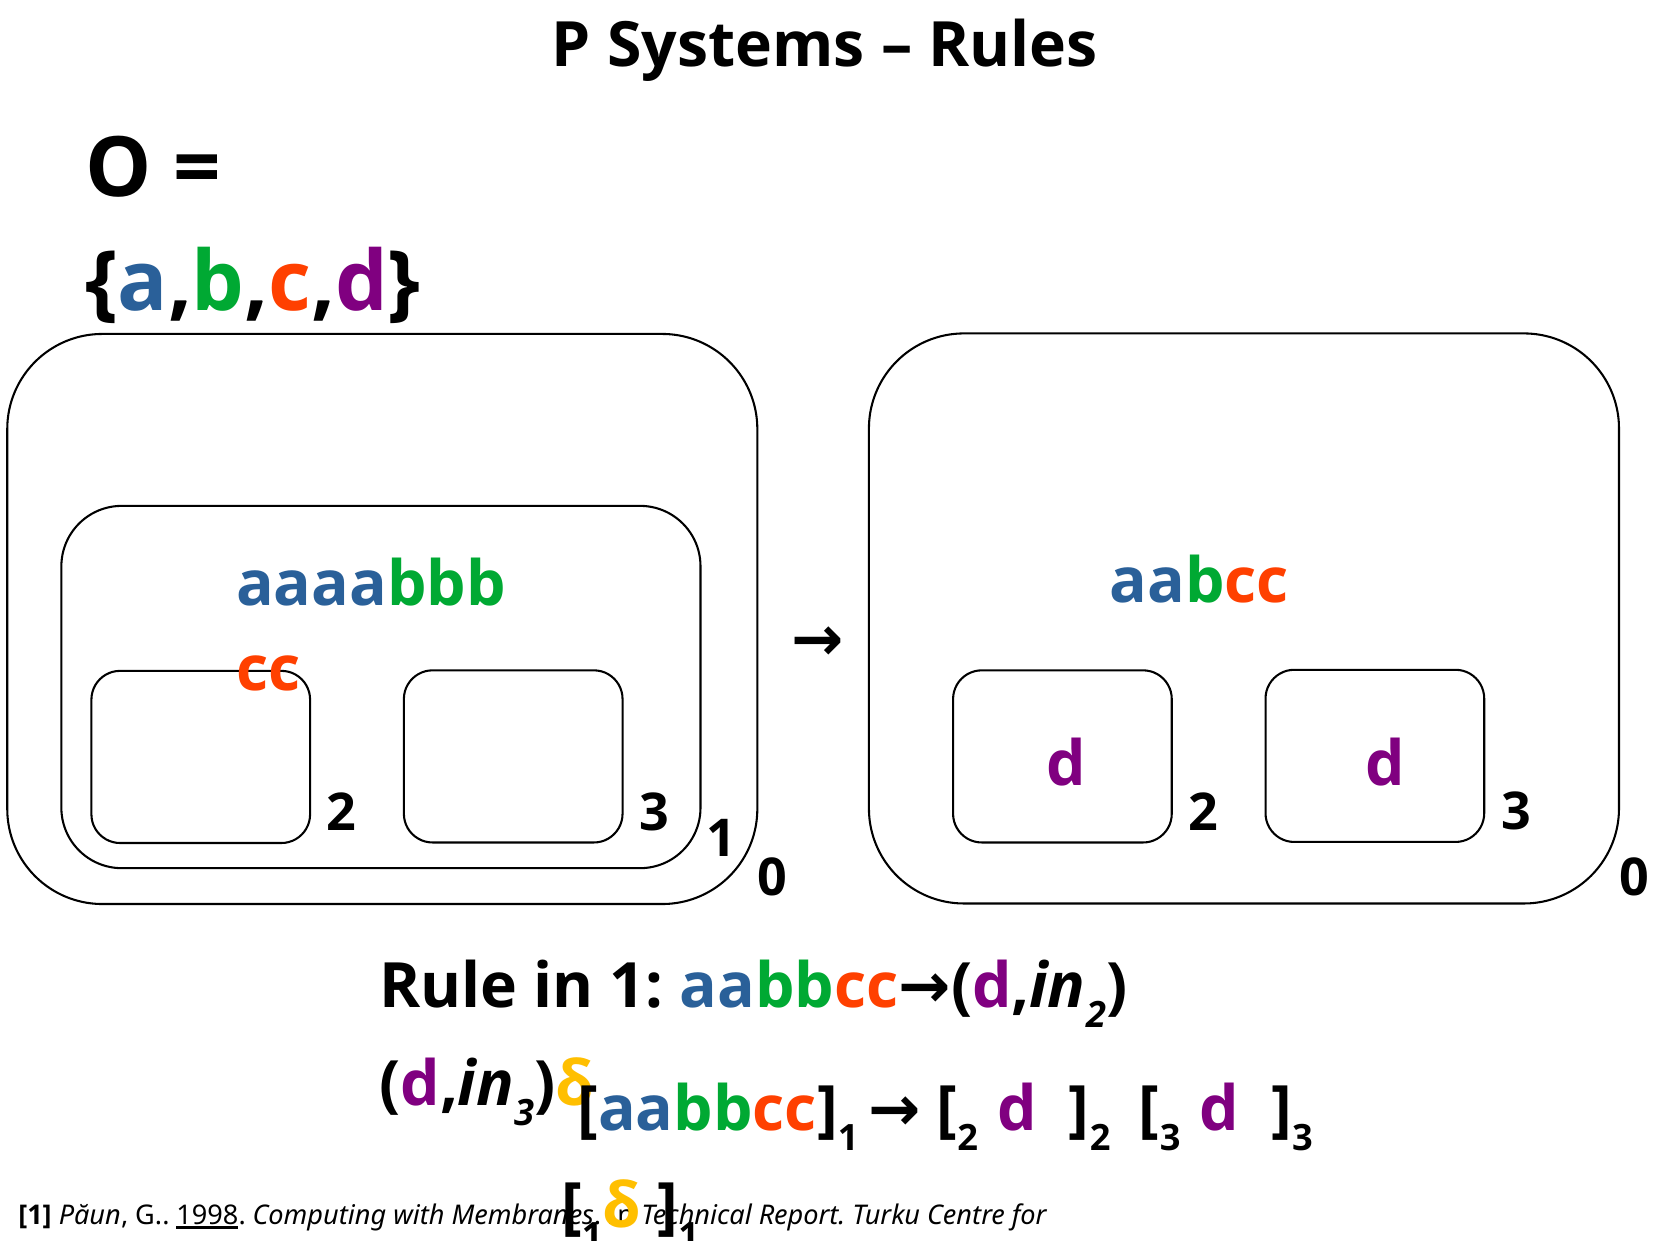

# P Systems – Rules
O = {a,b,c,d}
aabcc
aaaabbbcc
→
d
d
3
3
2
2
1
0
0
Rule in 1: aabbcc→(d,in2)(d,in3)ẟ
 [aabbcc]1 → [2 d ]2 [3 d ]3 [1ẟ ]1
[1] Păun, G.. 1998. Computing with Membranes. In Technical Report. Turku Centre for Computer Science.